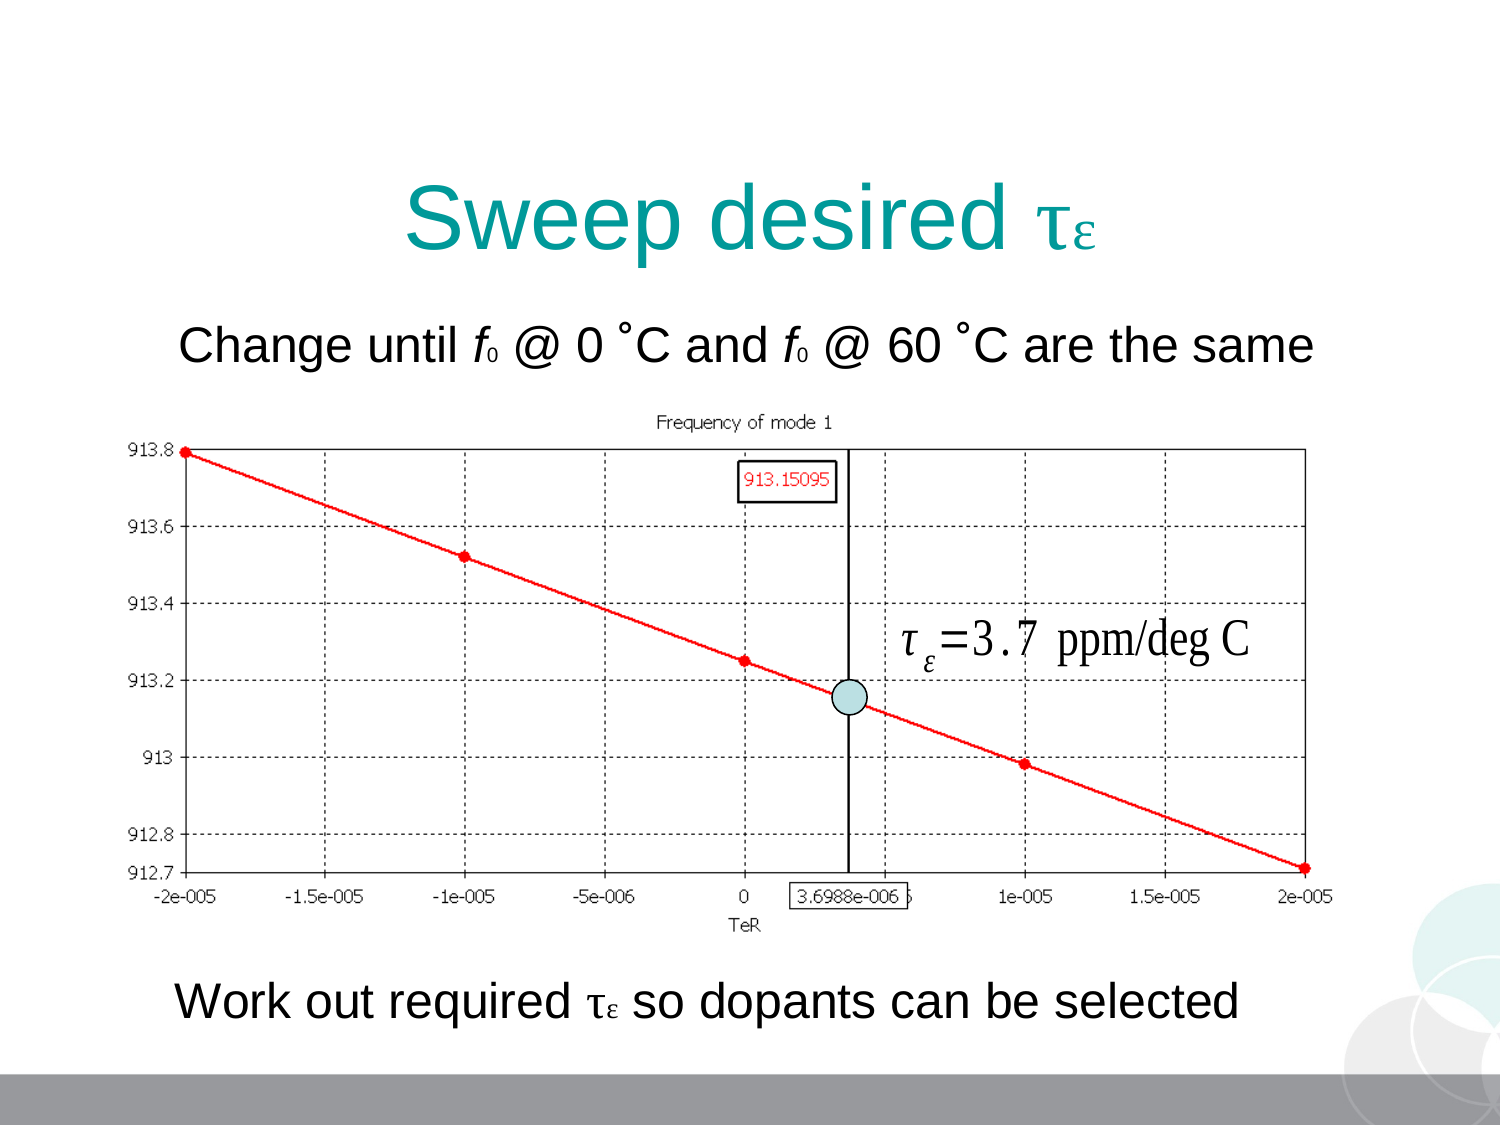

# Sweep desired τε
Change until f0 @ 0 ˚C and f0 @ 60 ˚C are the same
Work out required τε so dopants can be selected